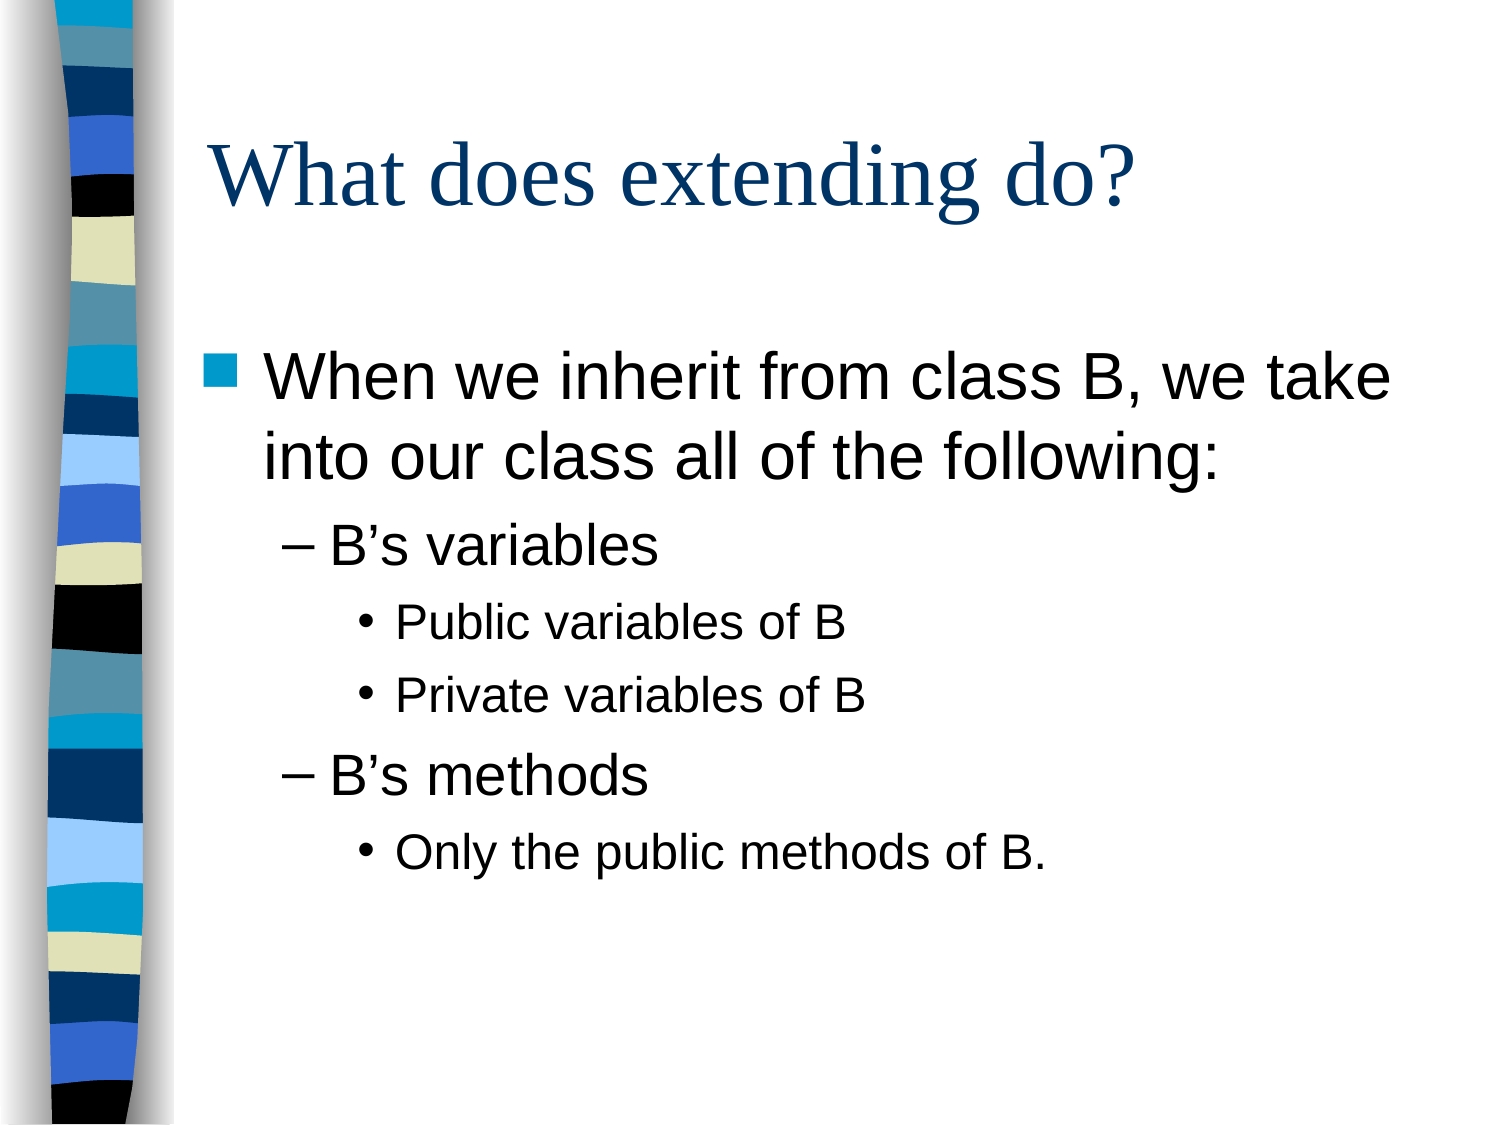

# What does extending do?
When we inherit from class B, we take into our class all of the following:
B’s variables
Public variables of B
Private variables of B
B’s methods
Only the public methods of B.